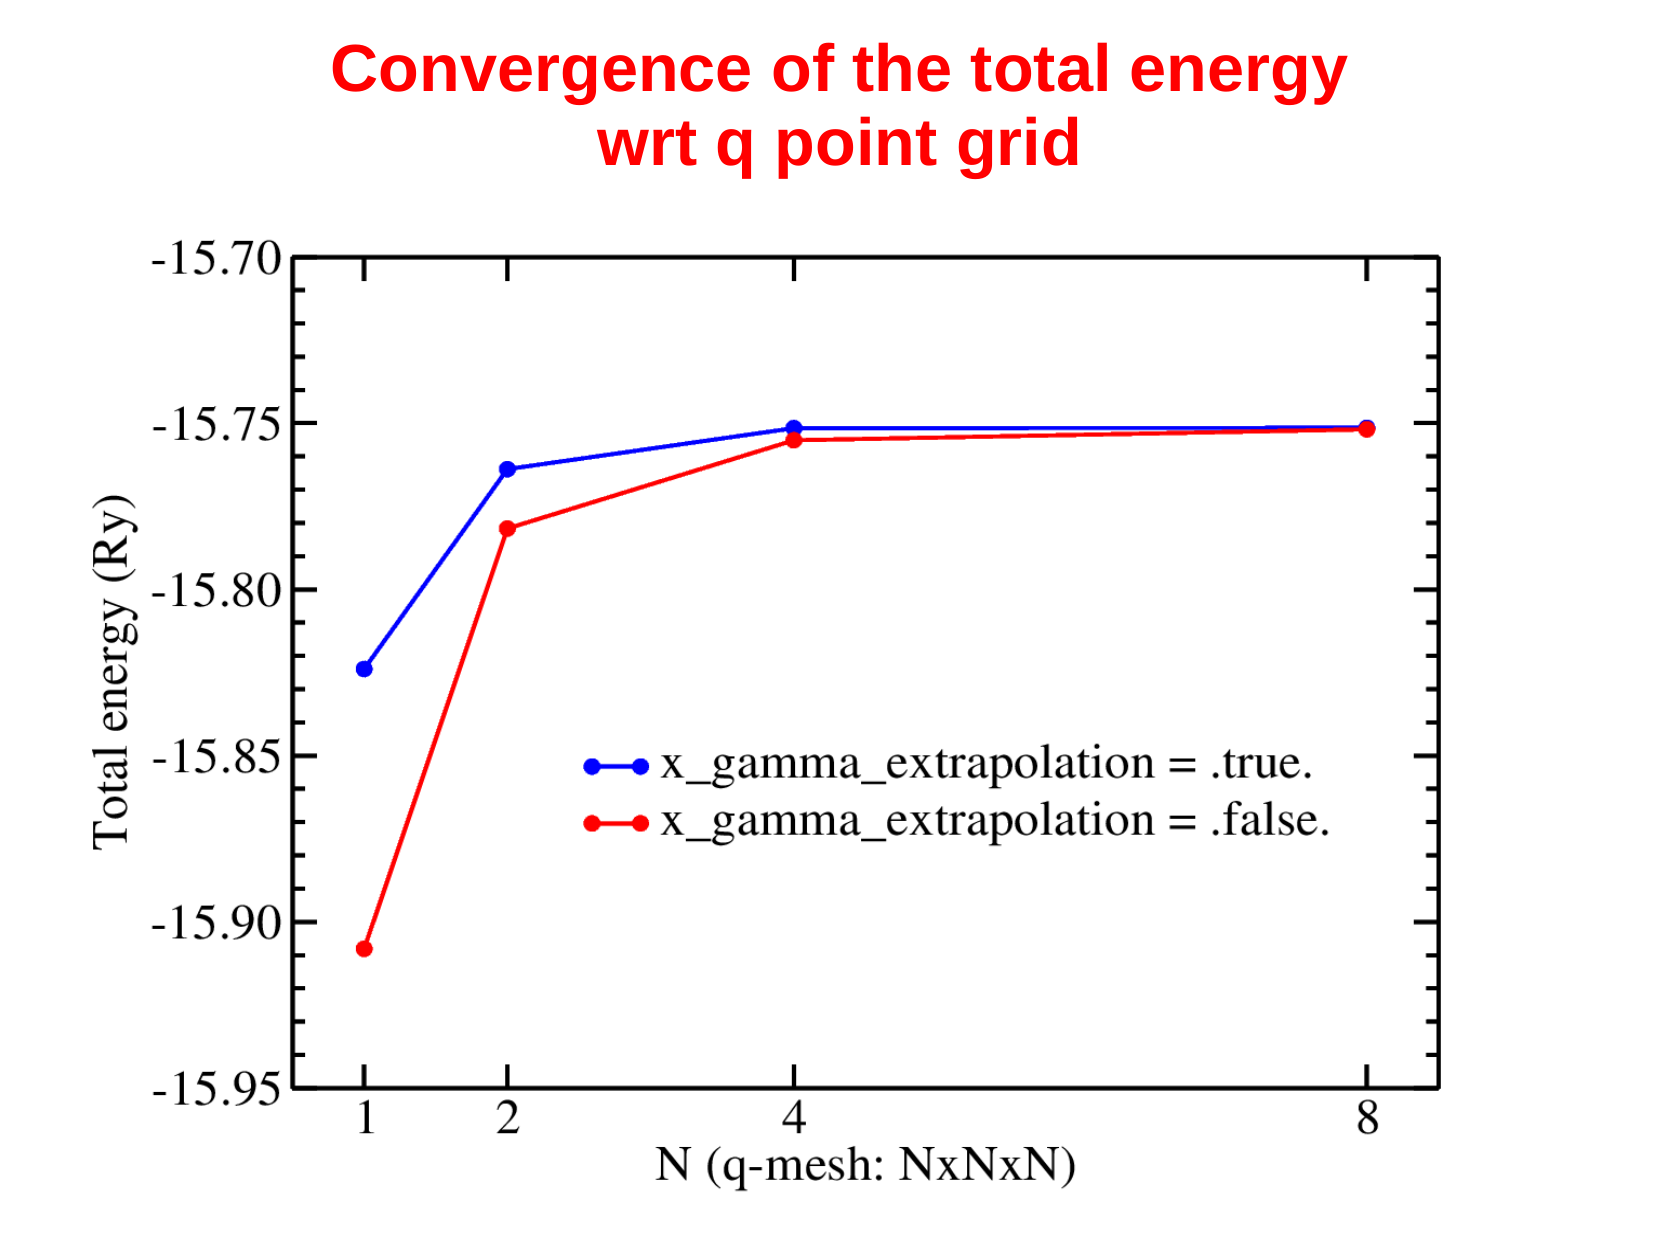

# Convergence of the total energy wrt q point grid